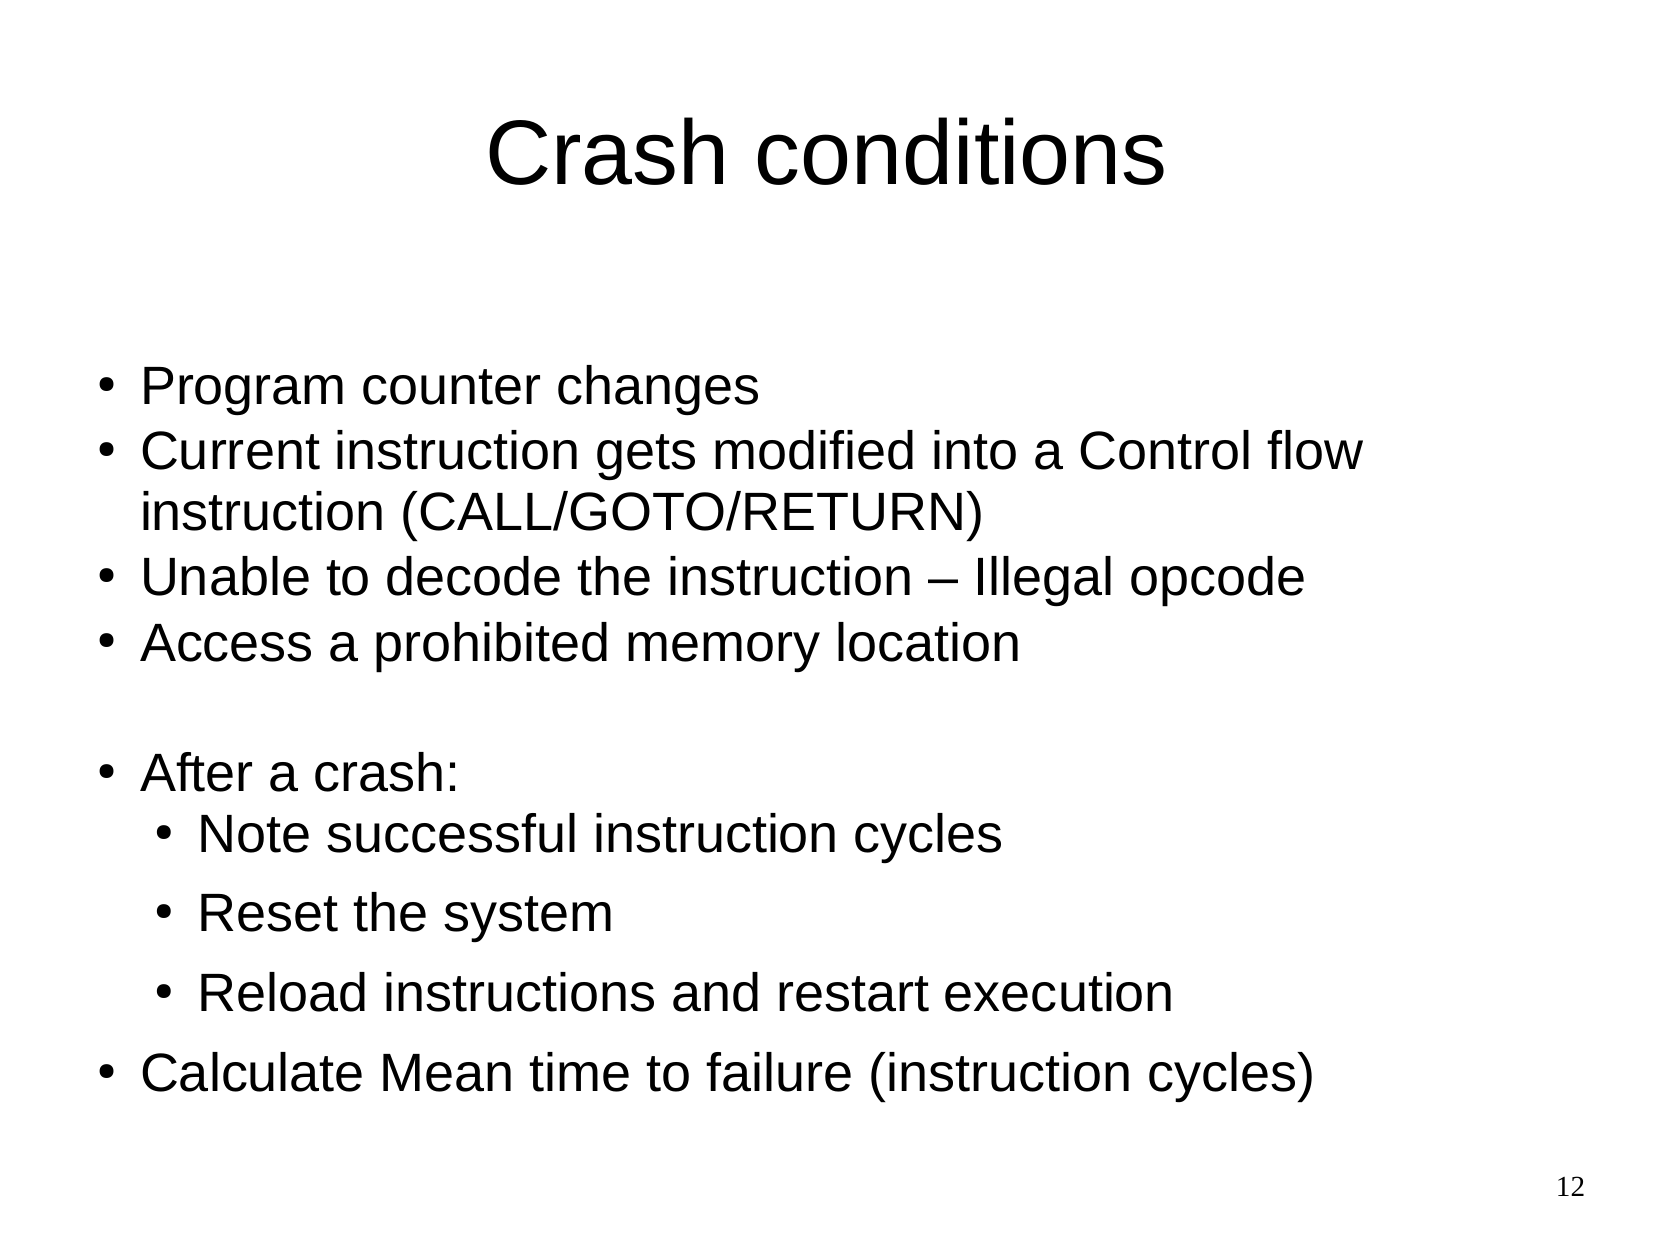

# Crash conditions
Program counter changes
Current instruction gets modified into a Control flow instruction (CALL/GOTO/RETURN)
Unable to decode the instruction – Illegal opcode
Access a prohibited memory location
After a crash:
Note successful instruction cycles
Reset the system
Reload instructions and restart execution
Calculate Mean time to failure (instruction cycles)
12